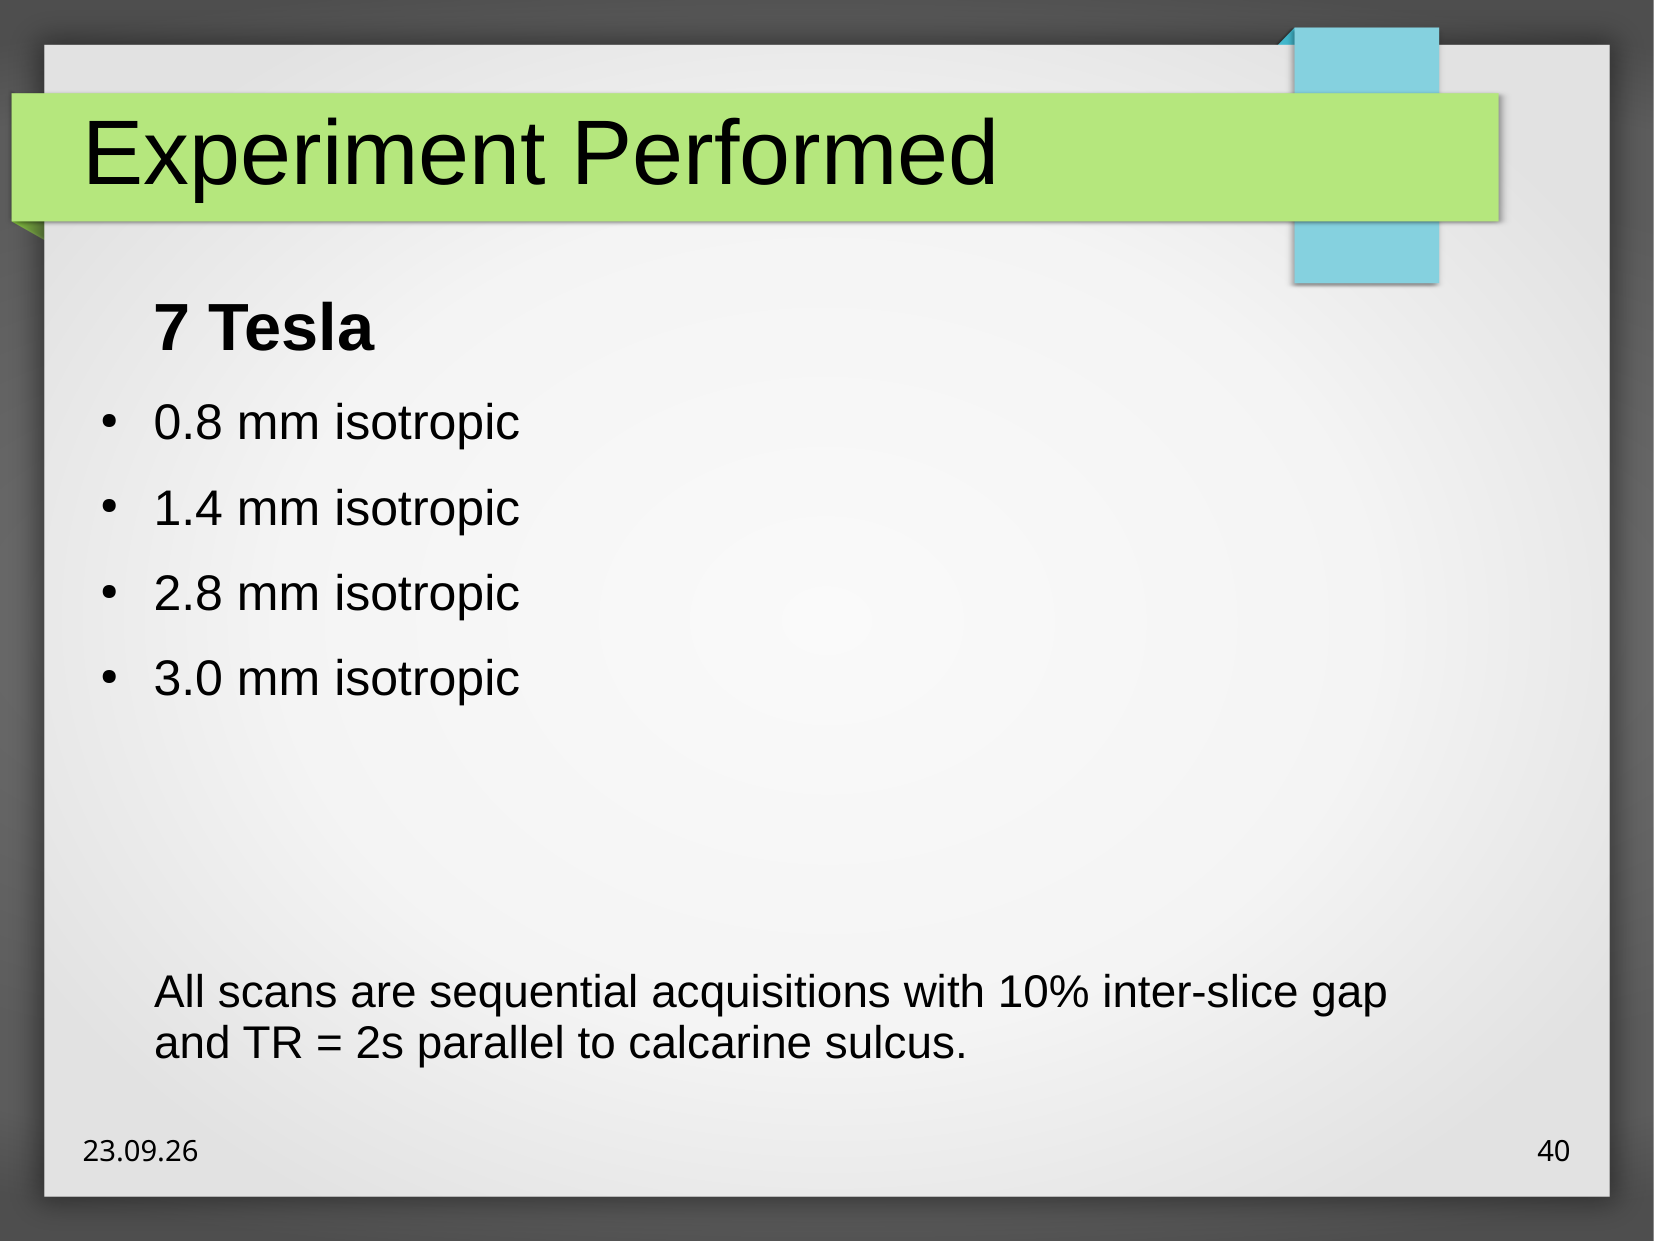

# Experiment Performed
7 Tesla
0.8 mm isotropic
1.4 mm isotropic
2.8 mm isotropic
3.0 mm isotropic
All scans are sequential acquisitions with 10% inter-slice gap and TR = 2s parallel to calcarine sulcus.
40